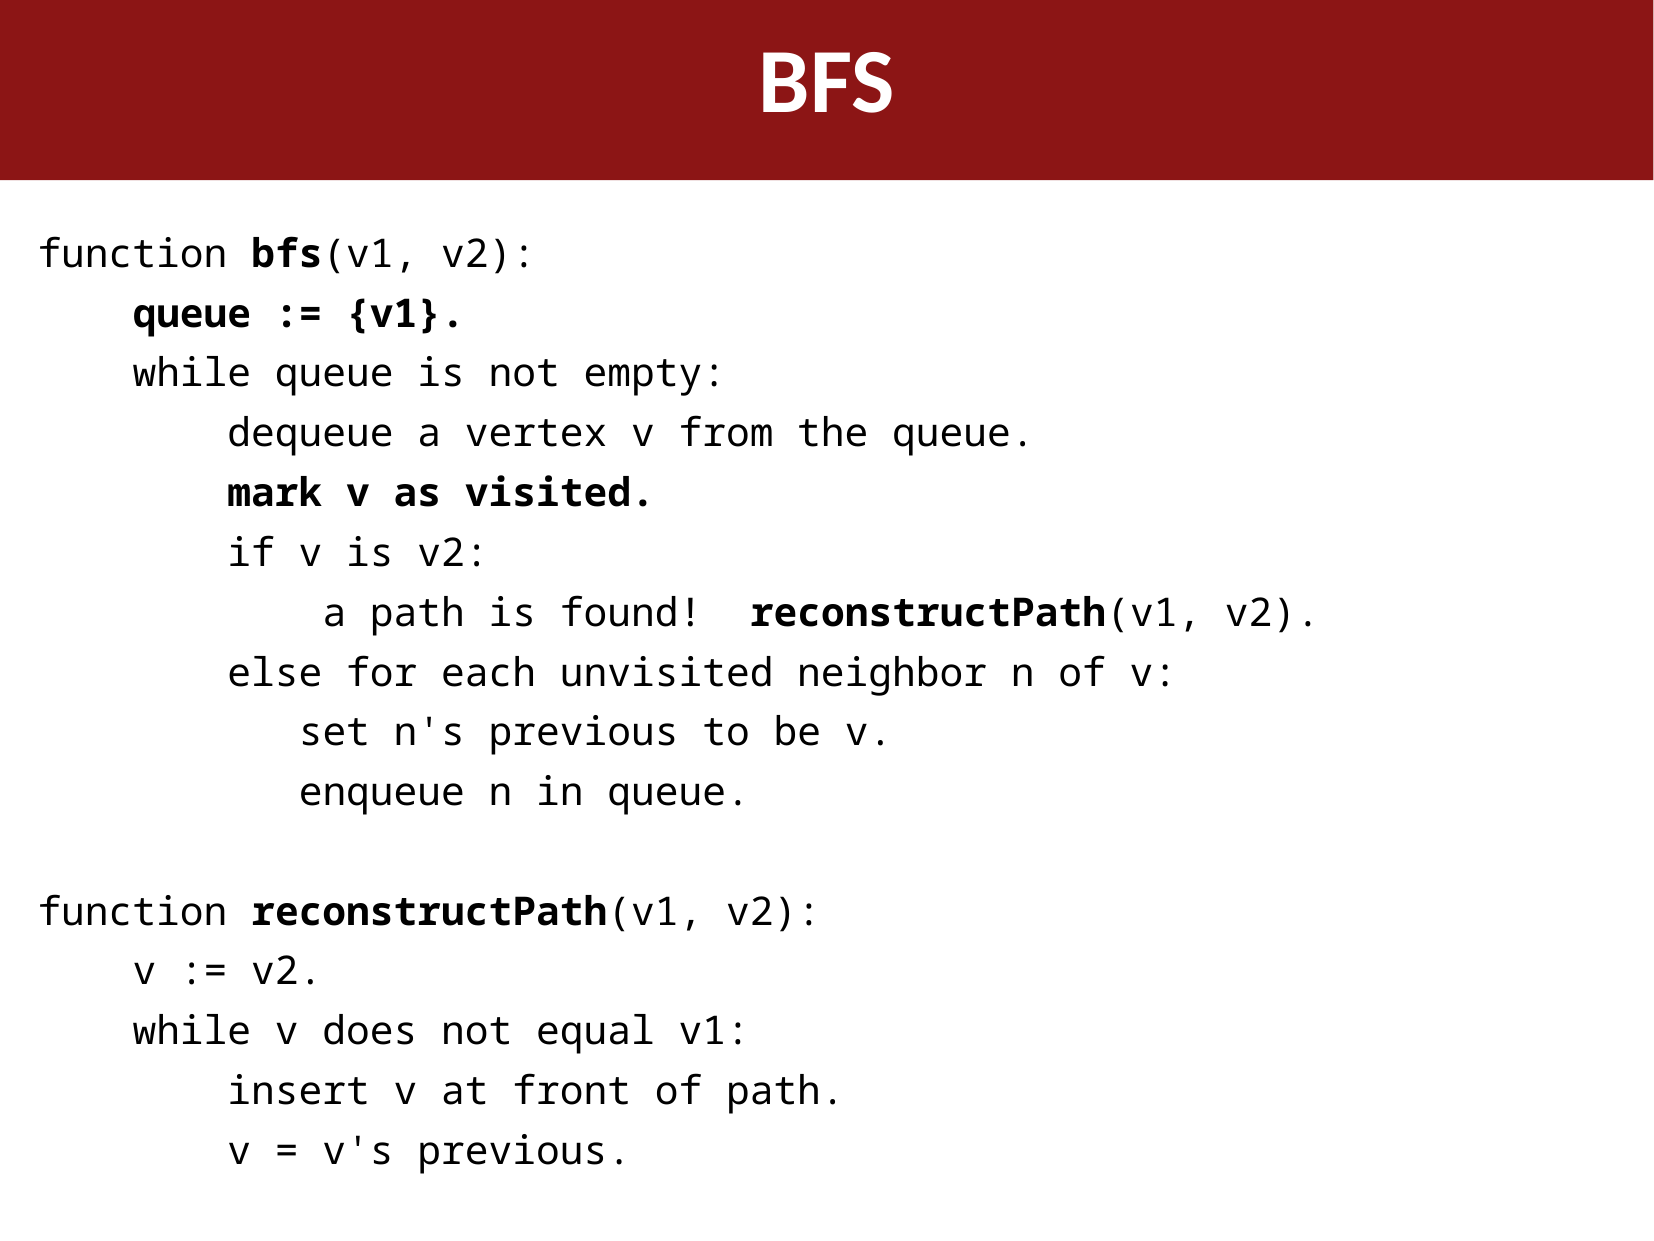

# BFS
function bfs(v1, v2):
 queue := {v1}.
 while queue is not empty:
 dequeue a vertex v from the queue.
 mark v as visited.
 if v is v2:
 a path is found! reconstructPath(v1, v2).
 else for each unvisited neighbor n of v:
 set n's previous to be v.
 enqueue n in queue.
function reconstructPath(v1, v2):
 v := v2.
 while v does not equal v1:
 insert v at front of path.
 v = v's previous.